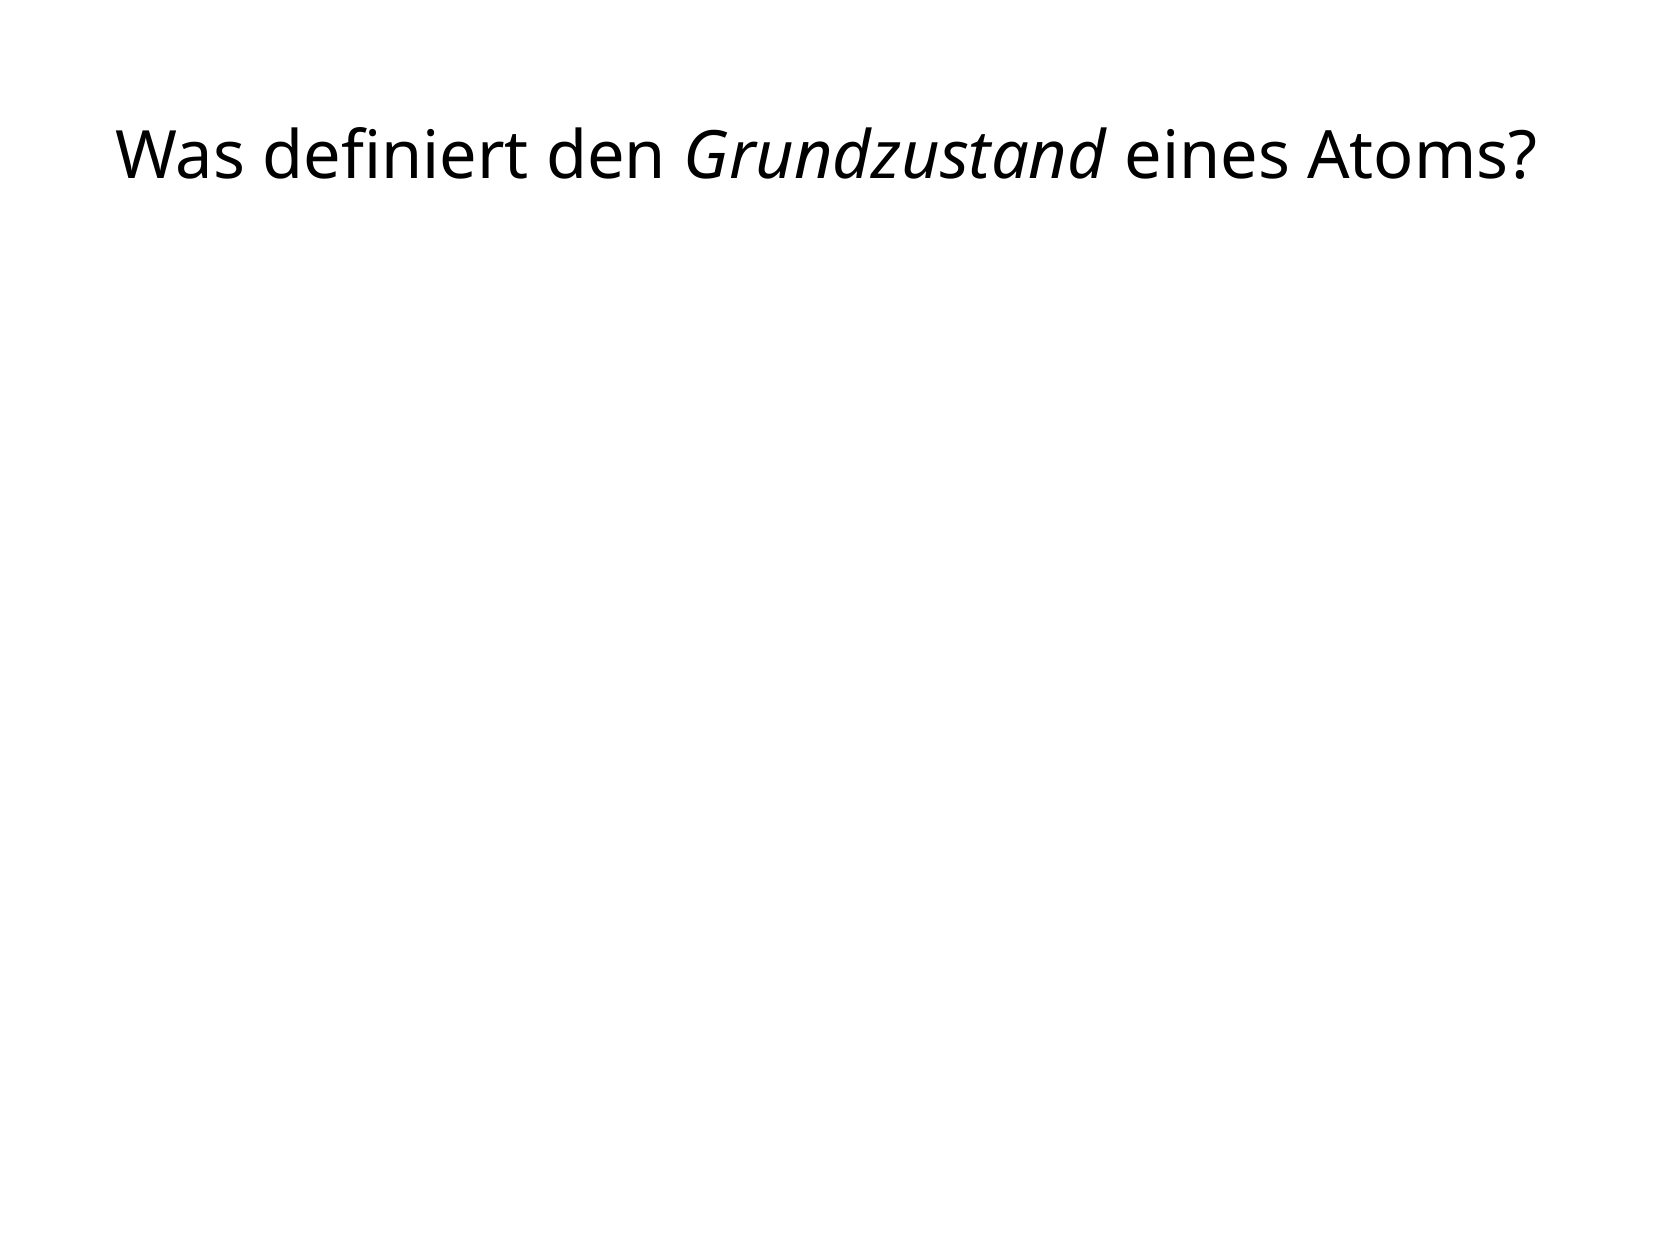

# Was definiert den Grundzustand eines Atoms?